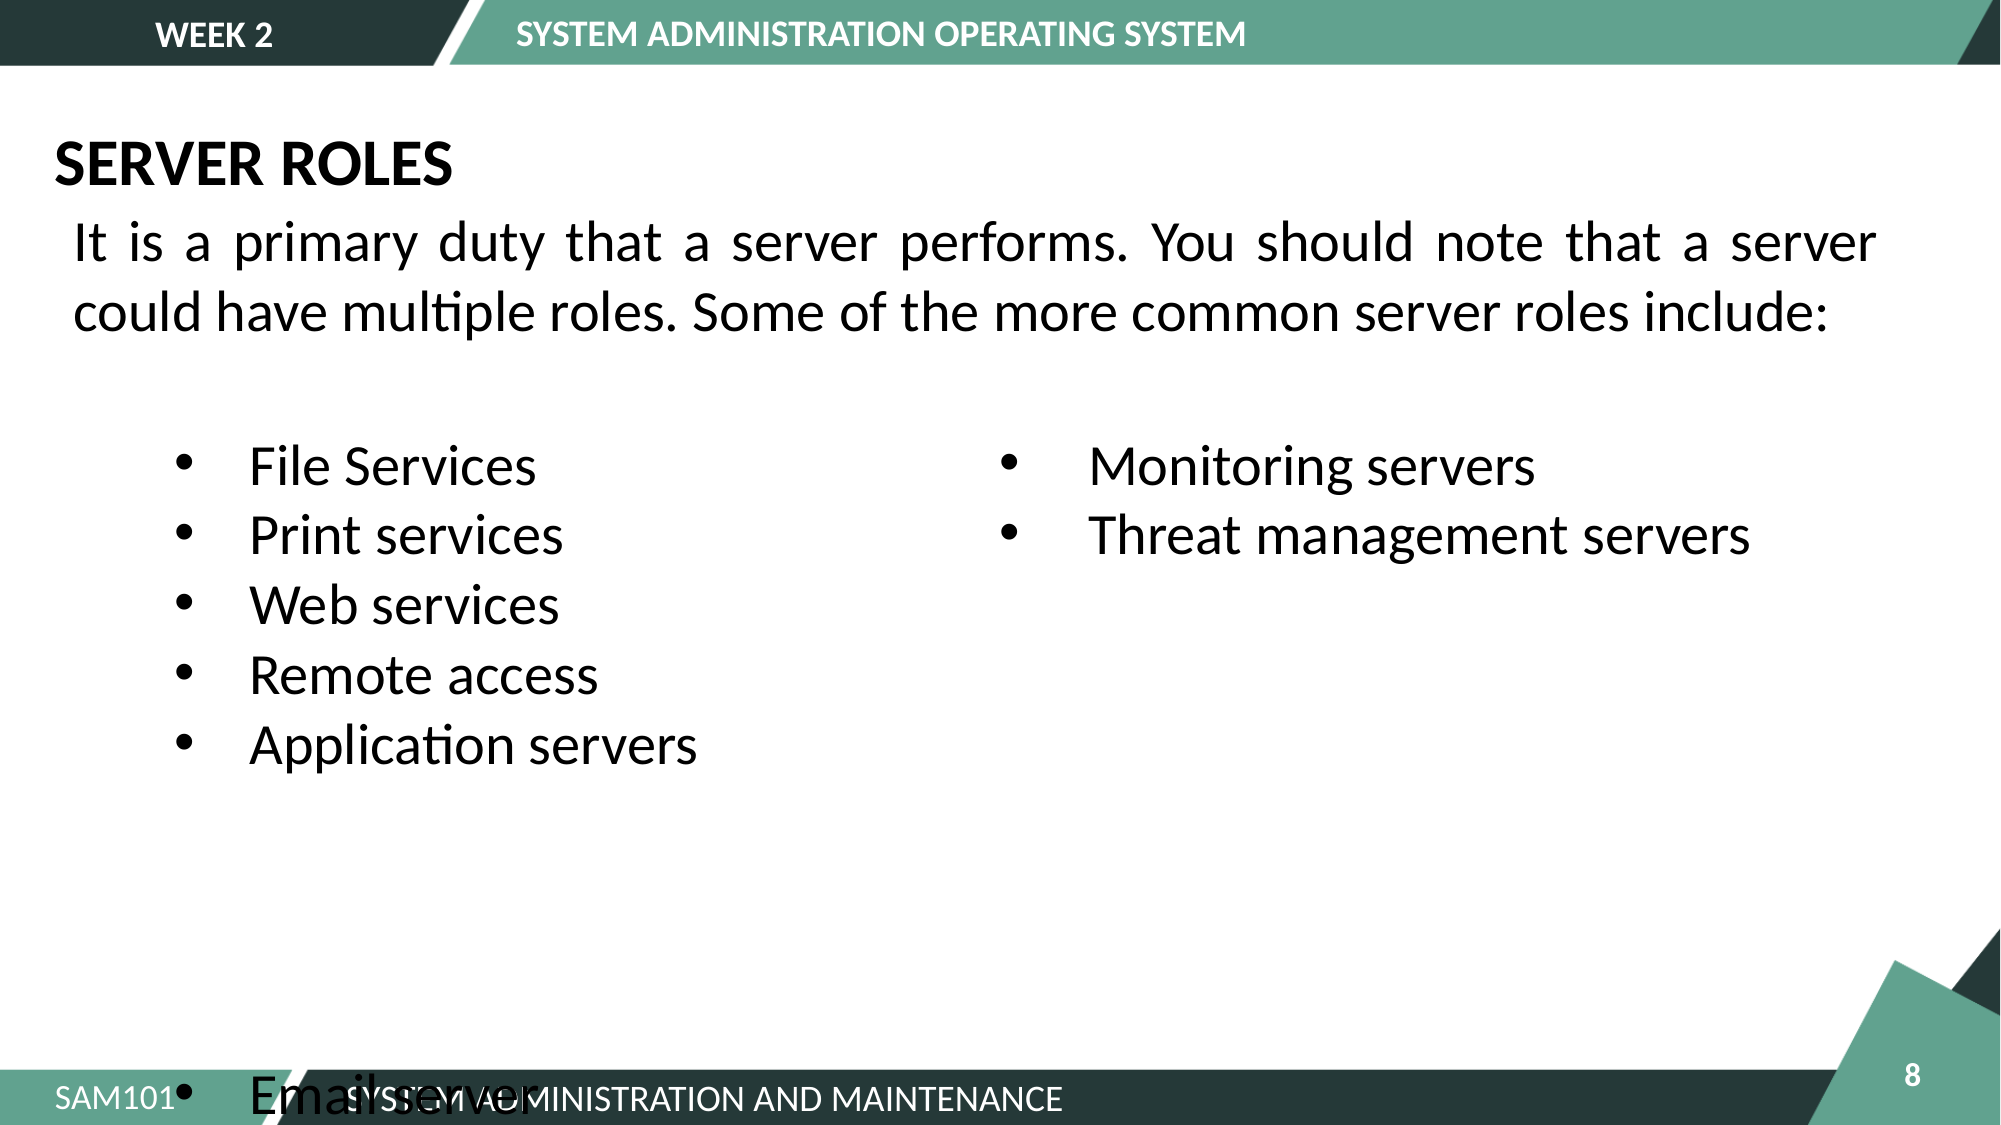

SYSTEM ADMINISTRATION OPERATING SYSTEM
WEEK 2
SERVER ROLES
It is a primary duty that a server performs. You should note that a server could have multiple roles. Some of the more common server roles include:
File Services
Print services
Web services
Remote access
Application servers
Email server
 Database server
 Monitoring servers
 Threat management servers
SAM101
SYSTEM ADMINISTRATION AND MAINTENANCE